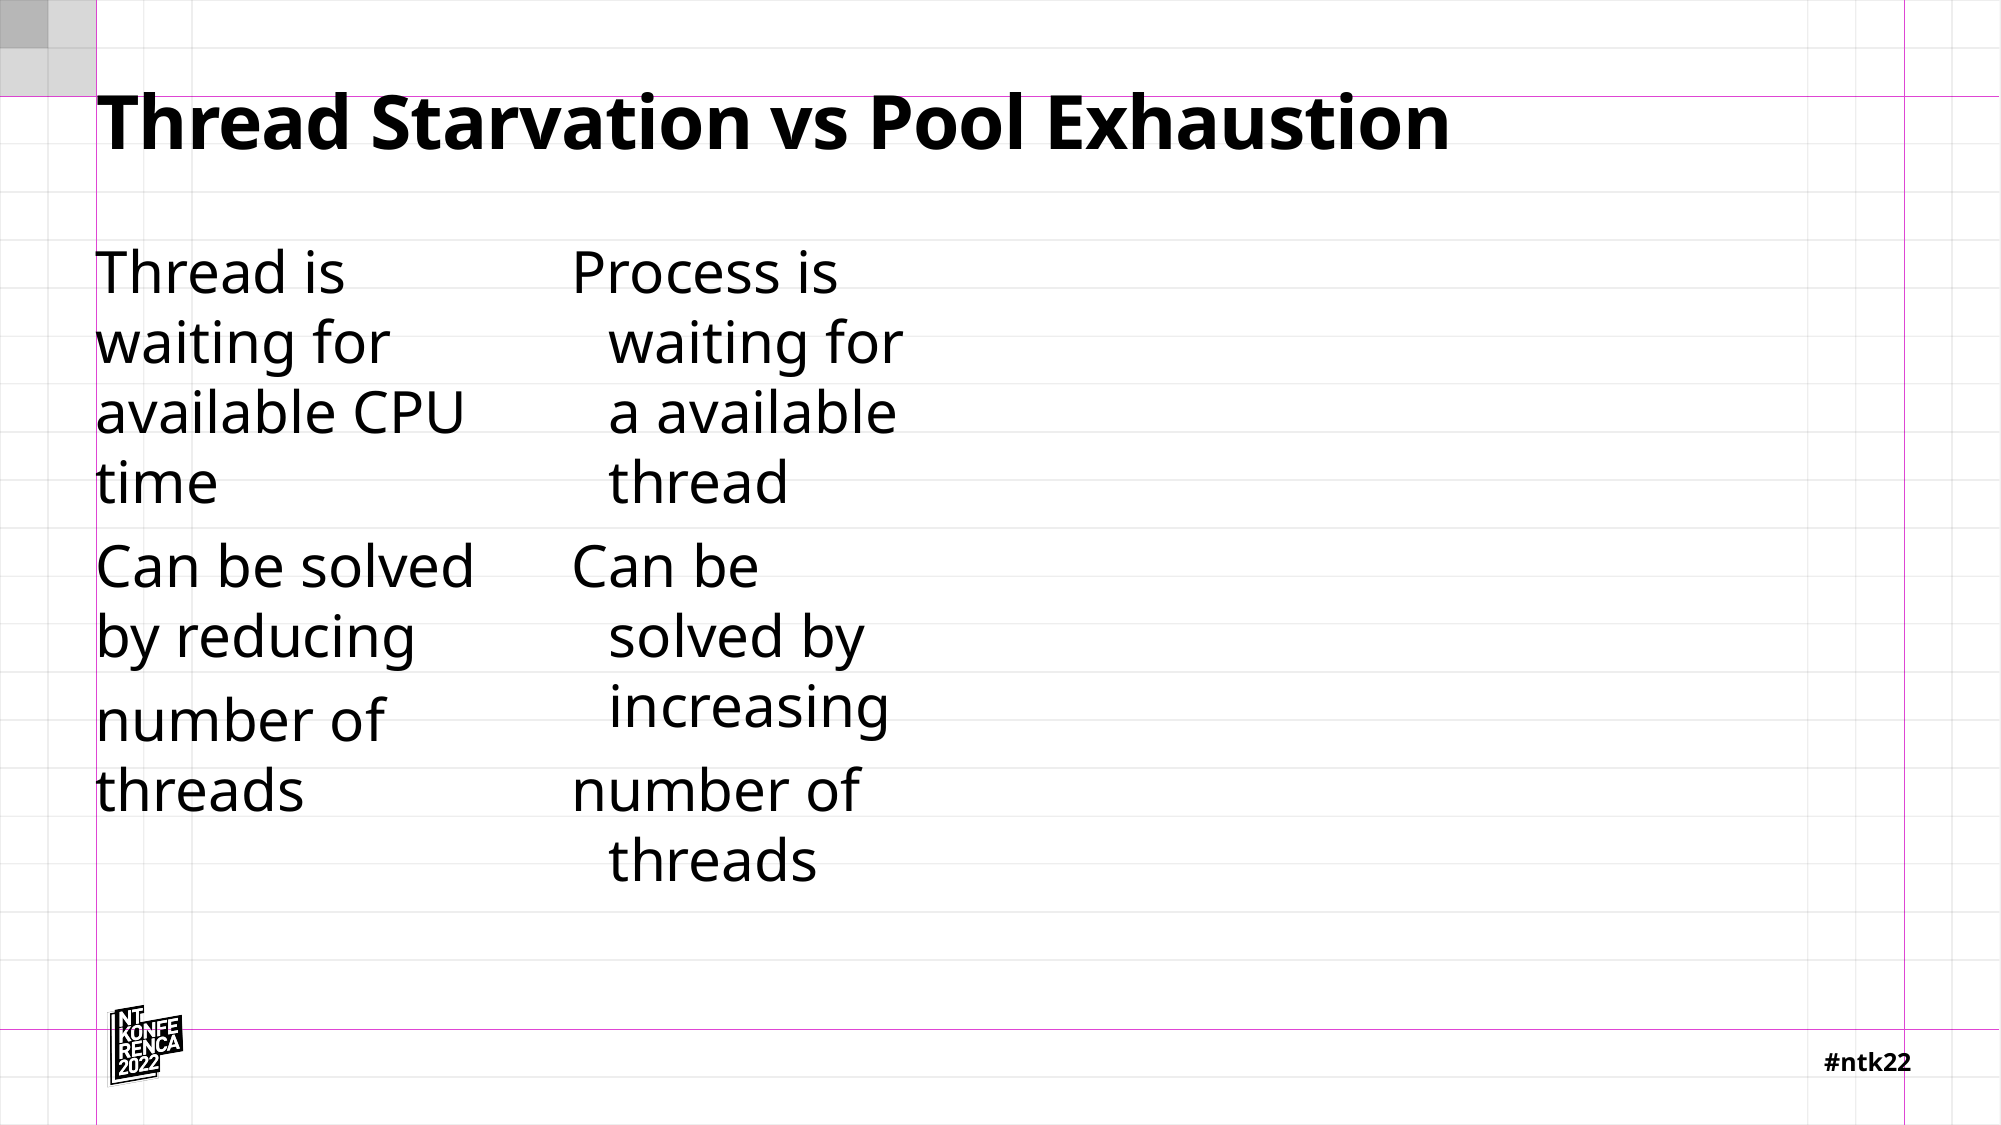

# Thread Starvation vs Pool Exhaustion
Thread is waiting for available CPU time
Can be solved by reducing
number of threads
Process is waiting for a available thread
Can be solved by increasing
number of threads